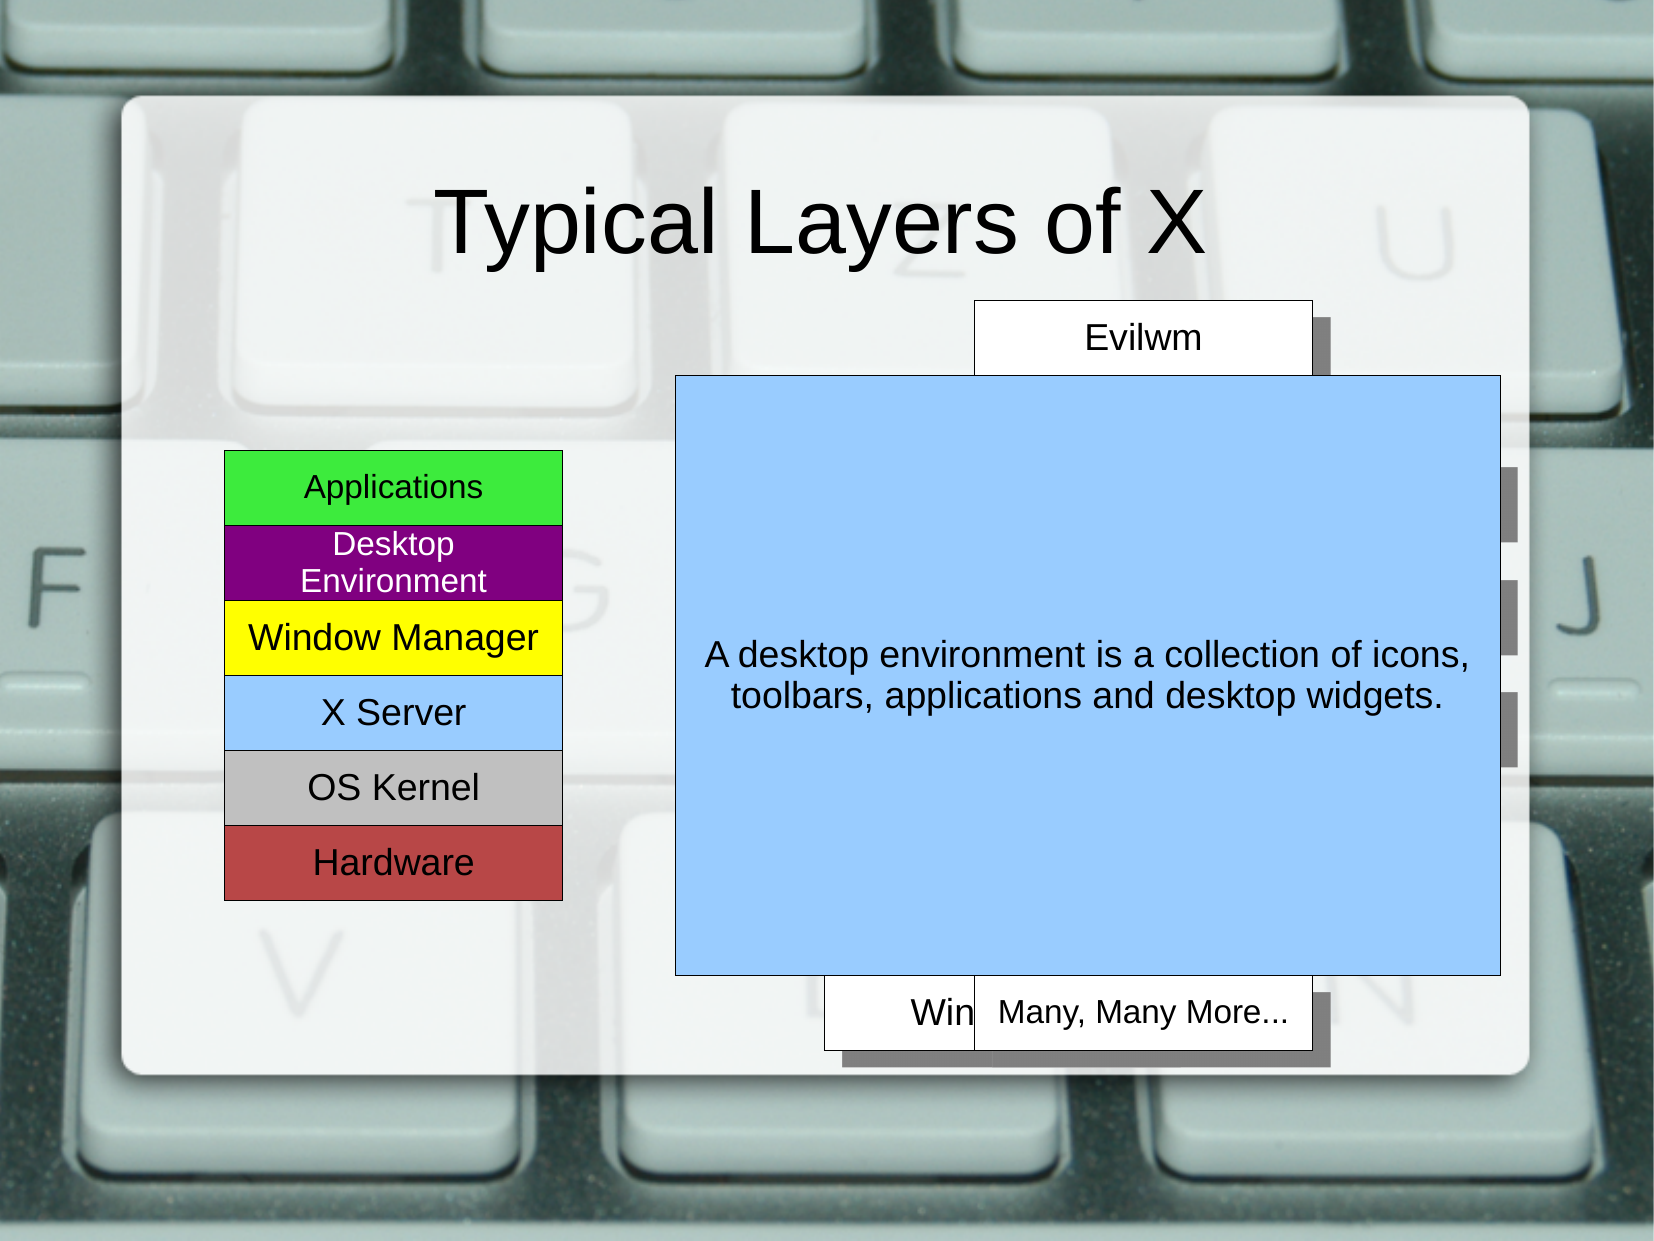

# Typical Layers of X
Evilwm
X Server receives input from a local keyboard and mouse and displays to a local screen.
A window manager controls the placement and appearance of windows within a windowing system.
A desktop environment is a collection of icons, toolbars, applications and desktop widgets.
Fluxbox
Applications
GNOME
Web Browser
Desktop Environment
Mouse
Linux
Xorg
Metacity
KDE
Office Suite
Window Manager
Keyboard
Solaris
Xi Graphics*
Kwin
X Server
XFCE
Etc.
OS Kernel
Monitor
OS X*
Star Net*
xfcewm
LXDE
Hardware
Video Card
*BSD
Enlightenment
Windows*
Many, Many More...